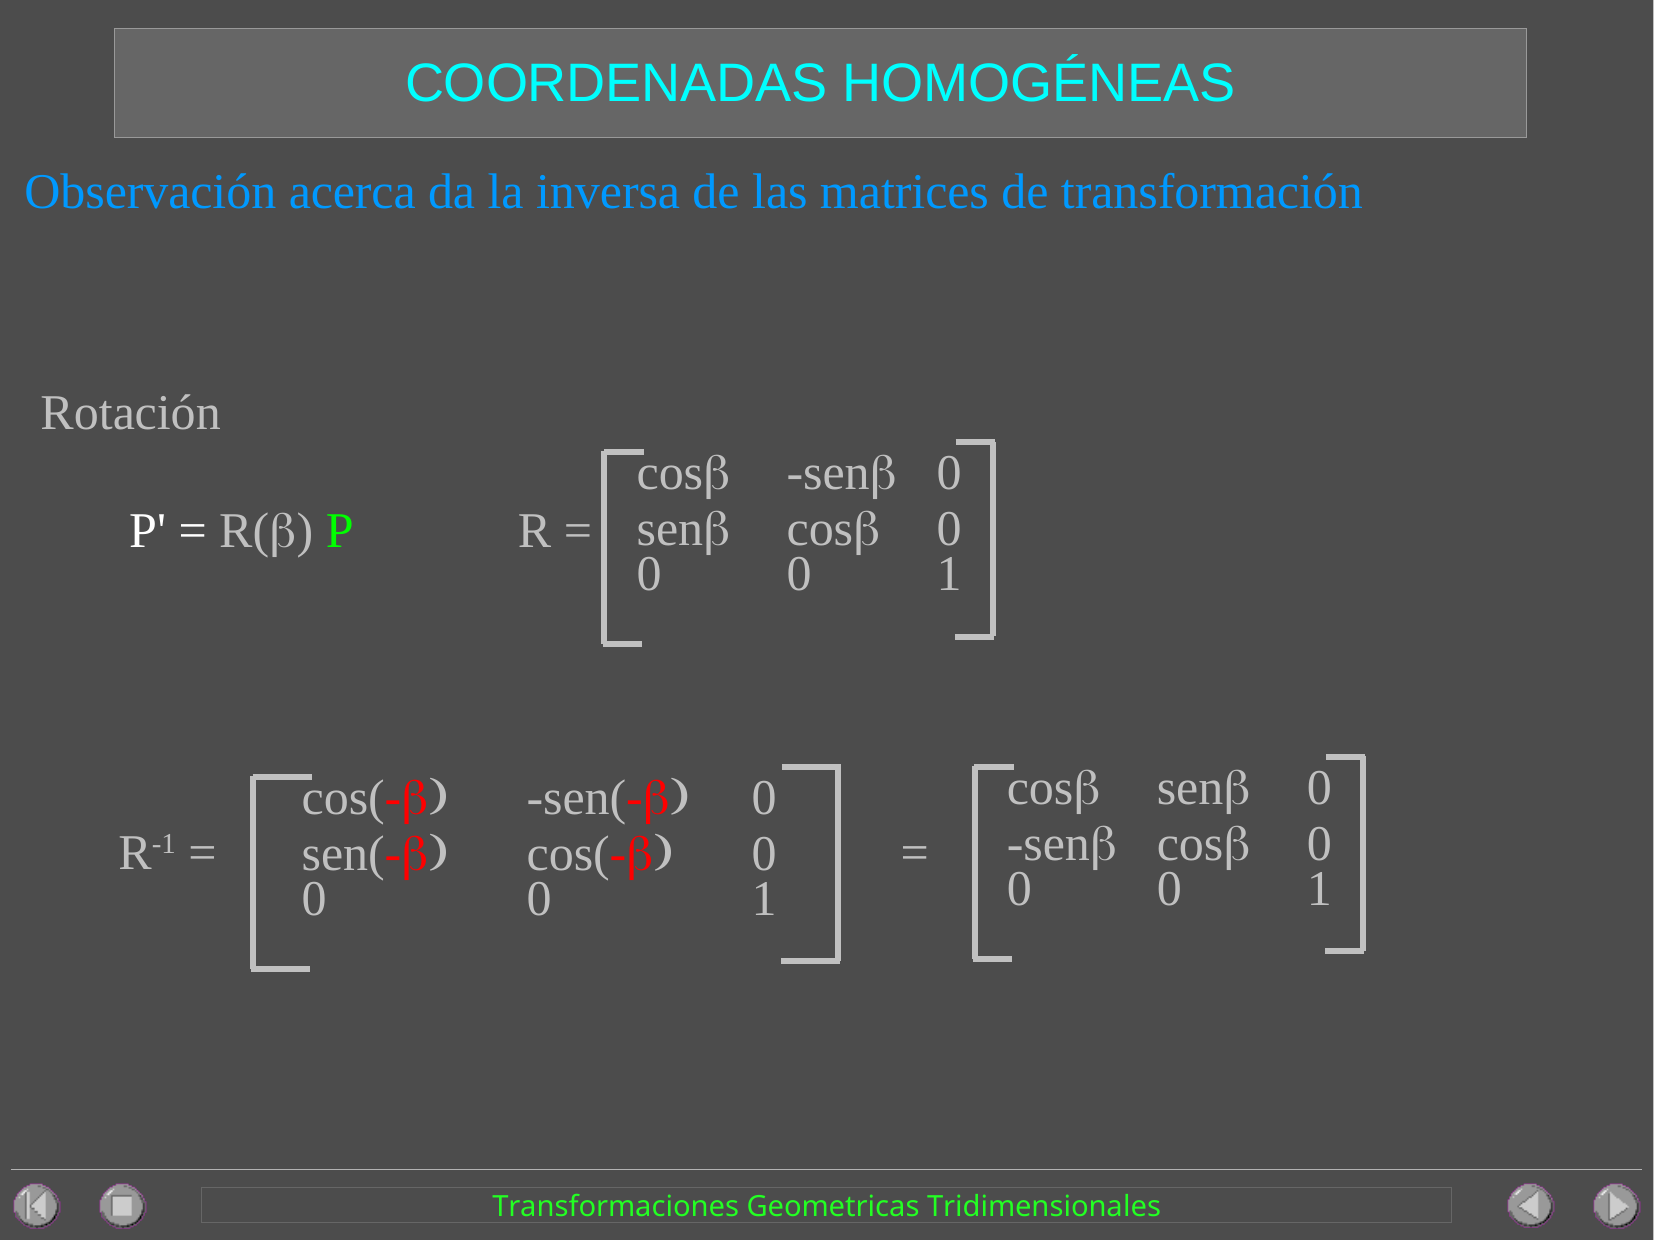

# COORDENADAS HOMOGÉNEAS
Observación acerca da la inversa de las matrices de transformación
Rotación
cosb	-senb	0
senb	cosb	0
0		0		1
R =
P' = R(b) P
cosb	senb	0
-senb	cosb	0
0		0		1
 =
cos(-b		-sen(-b	0
sen(-b		cos(-b		0
0			0			1
R-1 =